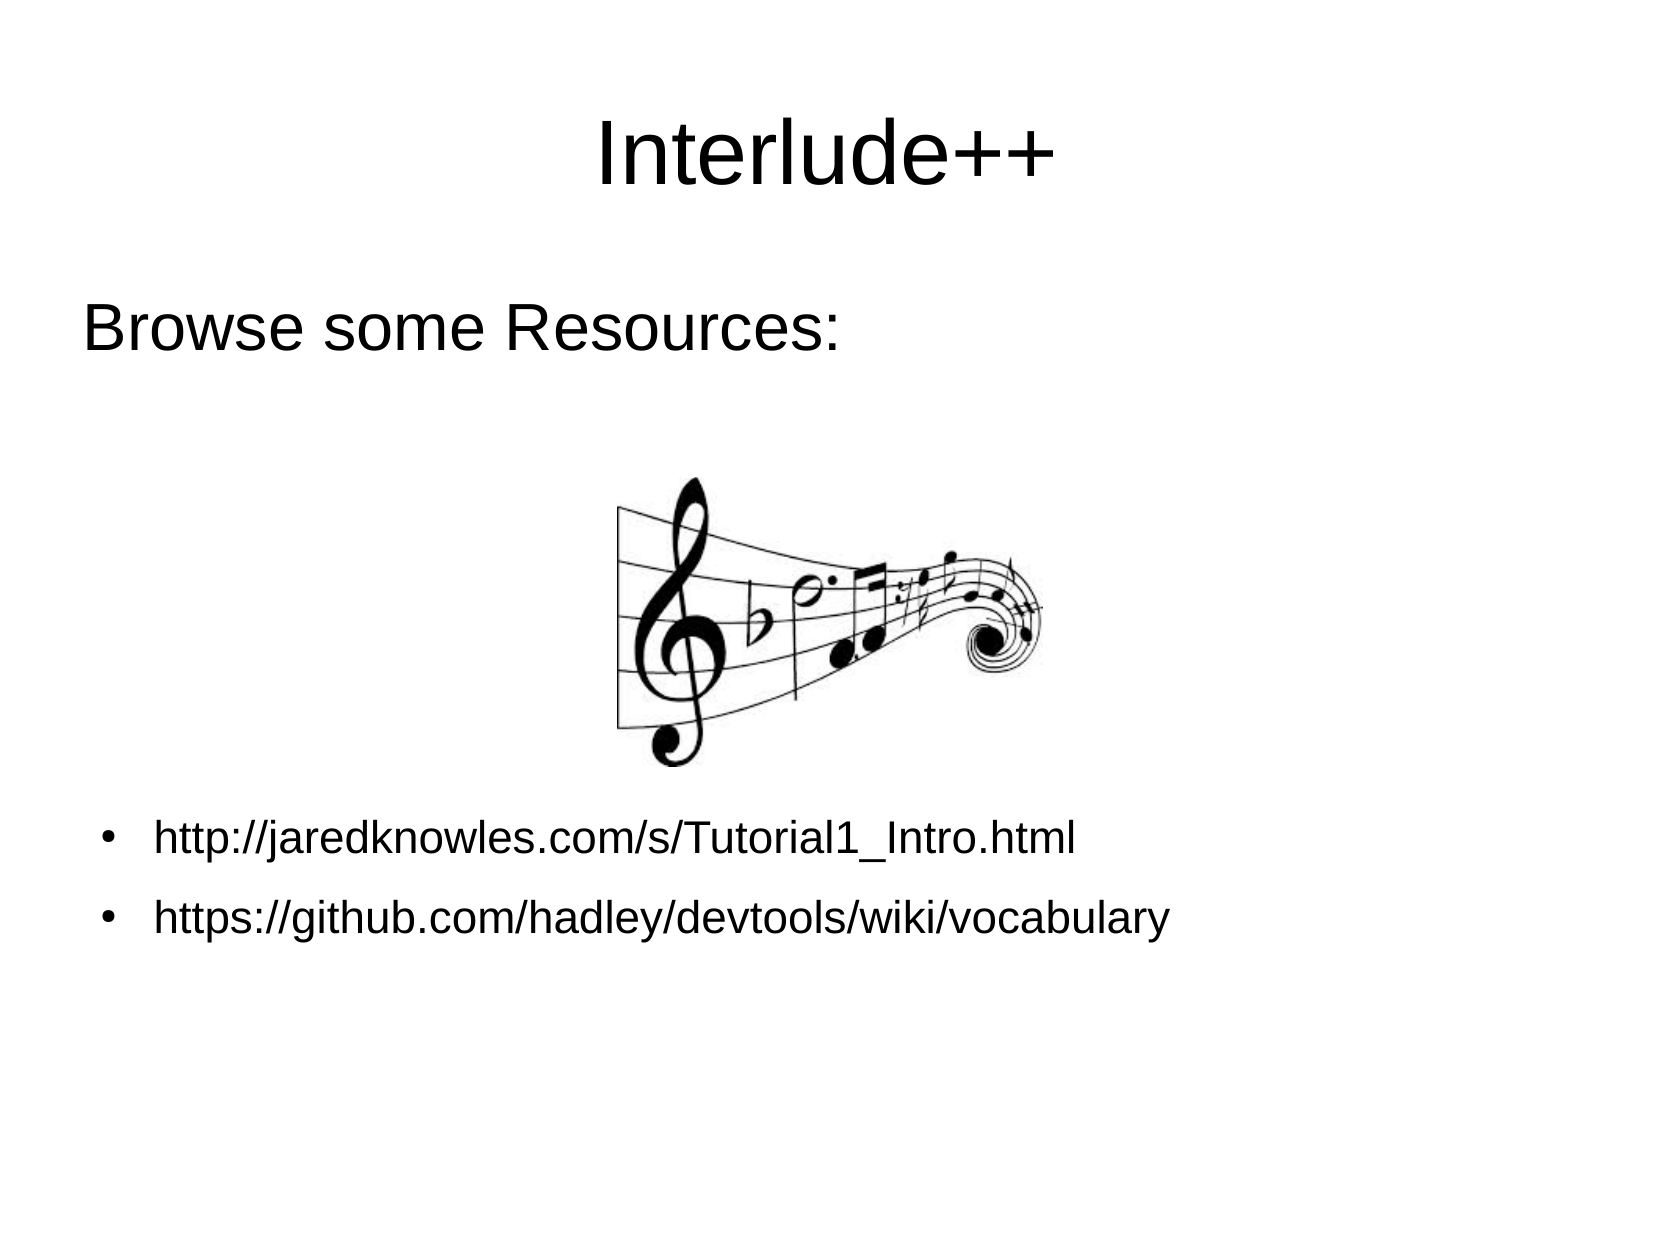

# Interlude++
Browse some Resources:
http://jaredknowles.com/s/Tutorial1_Intro.html
https://github.com/hadley/devtools/wiki/vocabulary